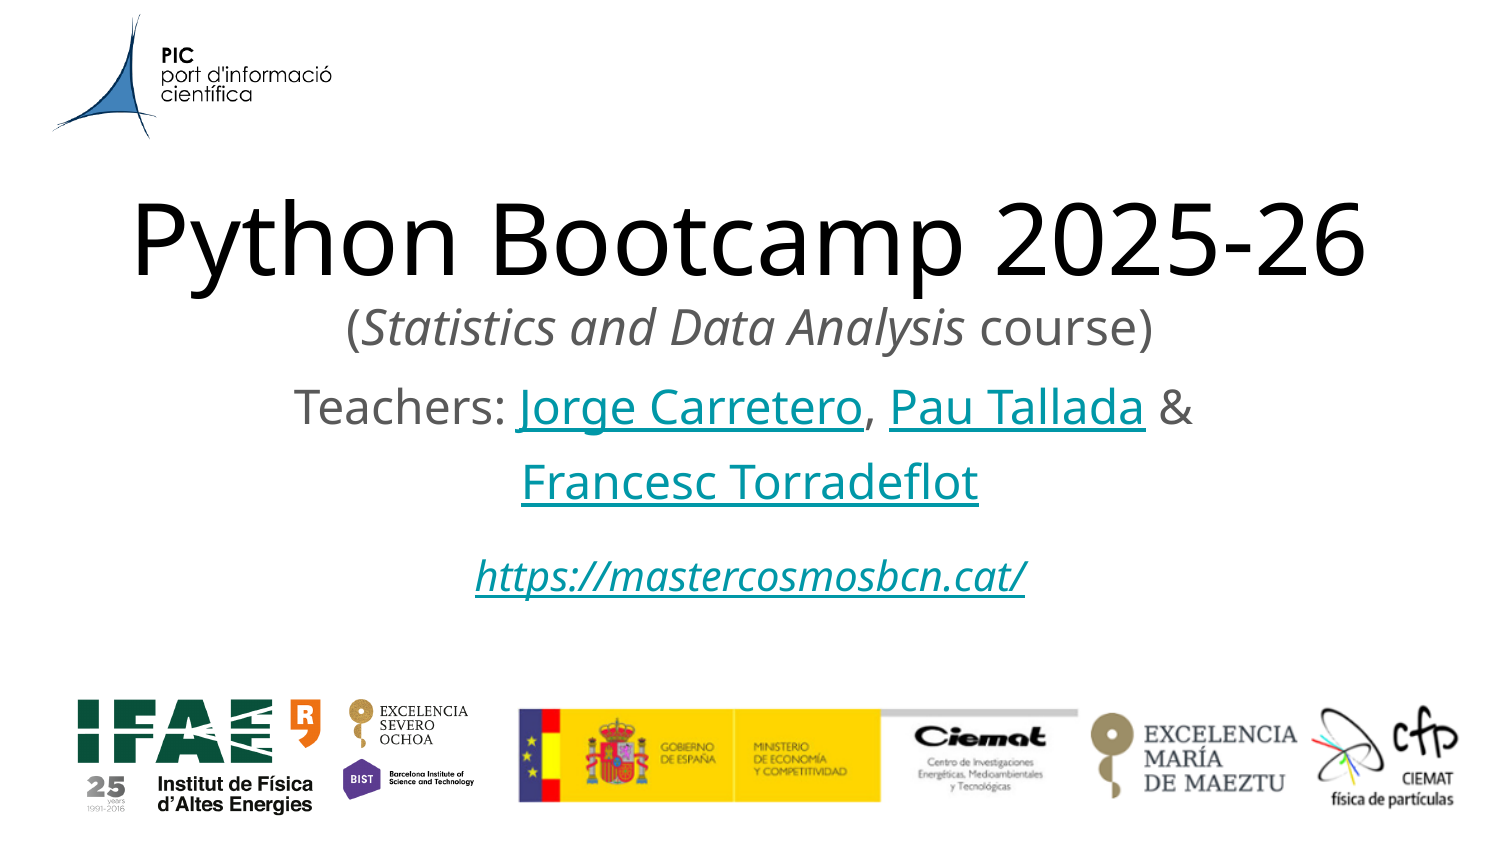

Python Bootcamp 2025-26
(Statistics and Data Analysis course)
# Teachers: Jorge Carretero, Pau Tallada & Francesc Torradeflot
https://mastercosmosbcn.cat/